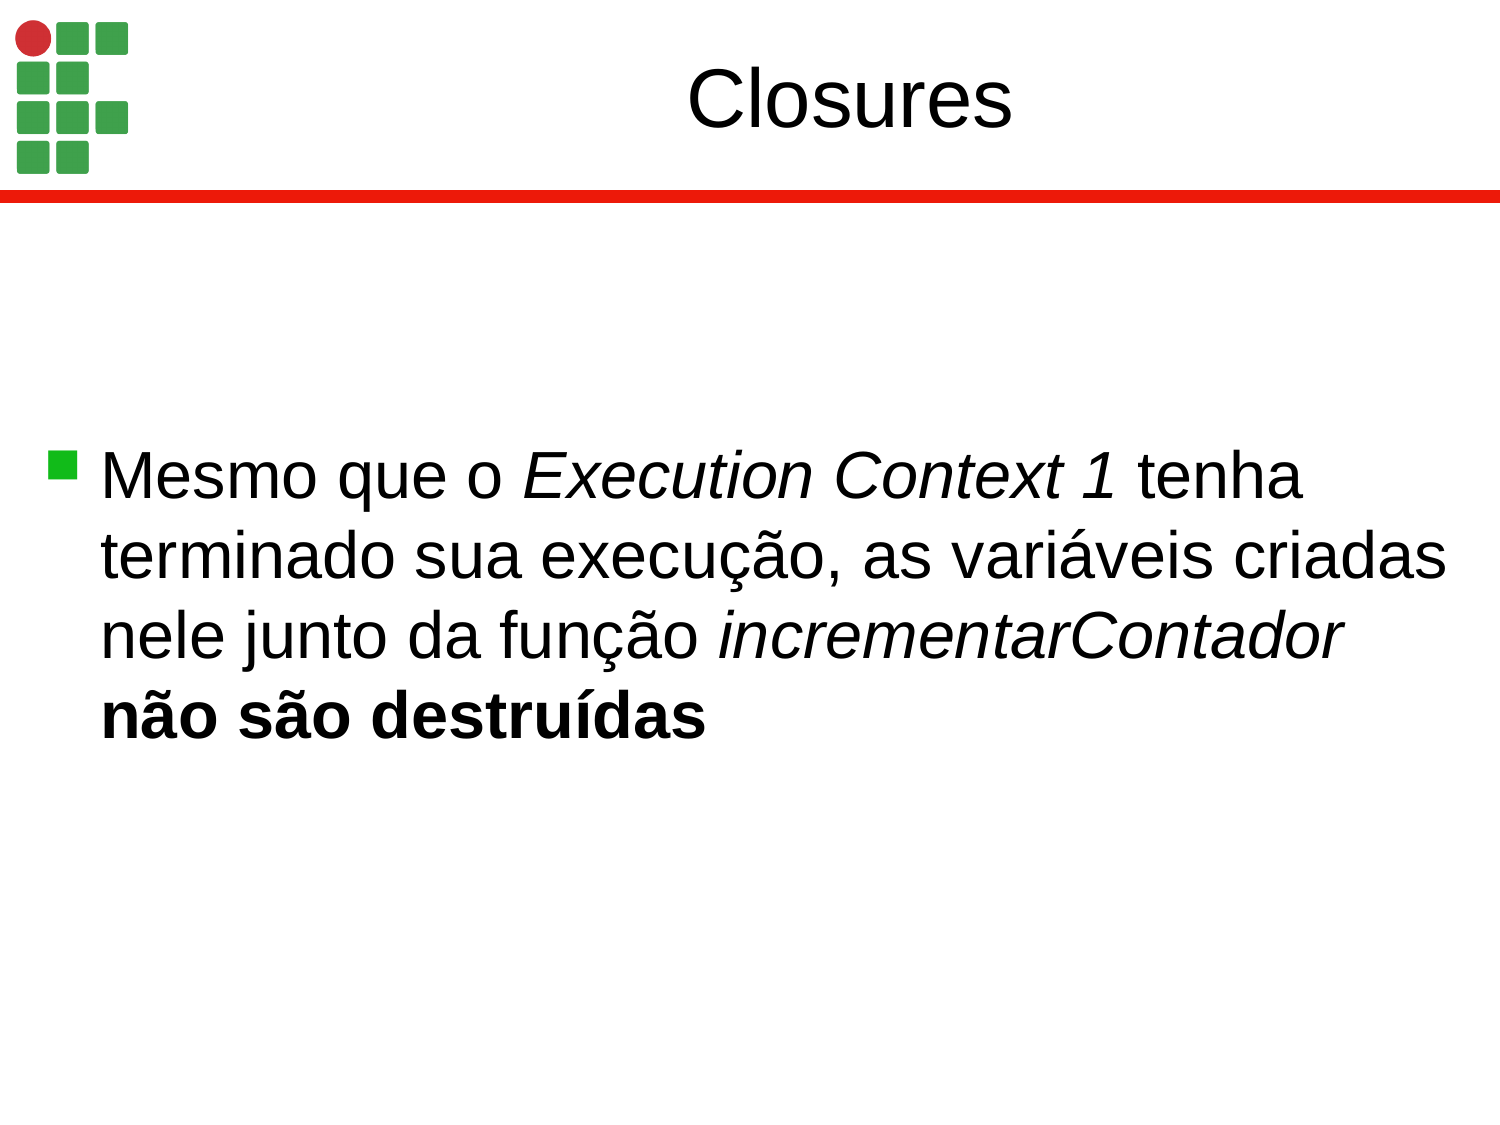

# Closures
Mesmo que o Execution Context 1 tenha terminado sua execução, as variáveis criadas nele junto da função incrementarContador não são destruídas